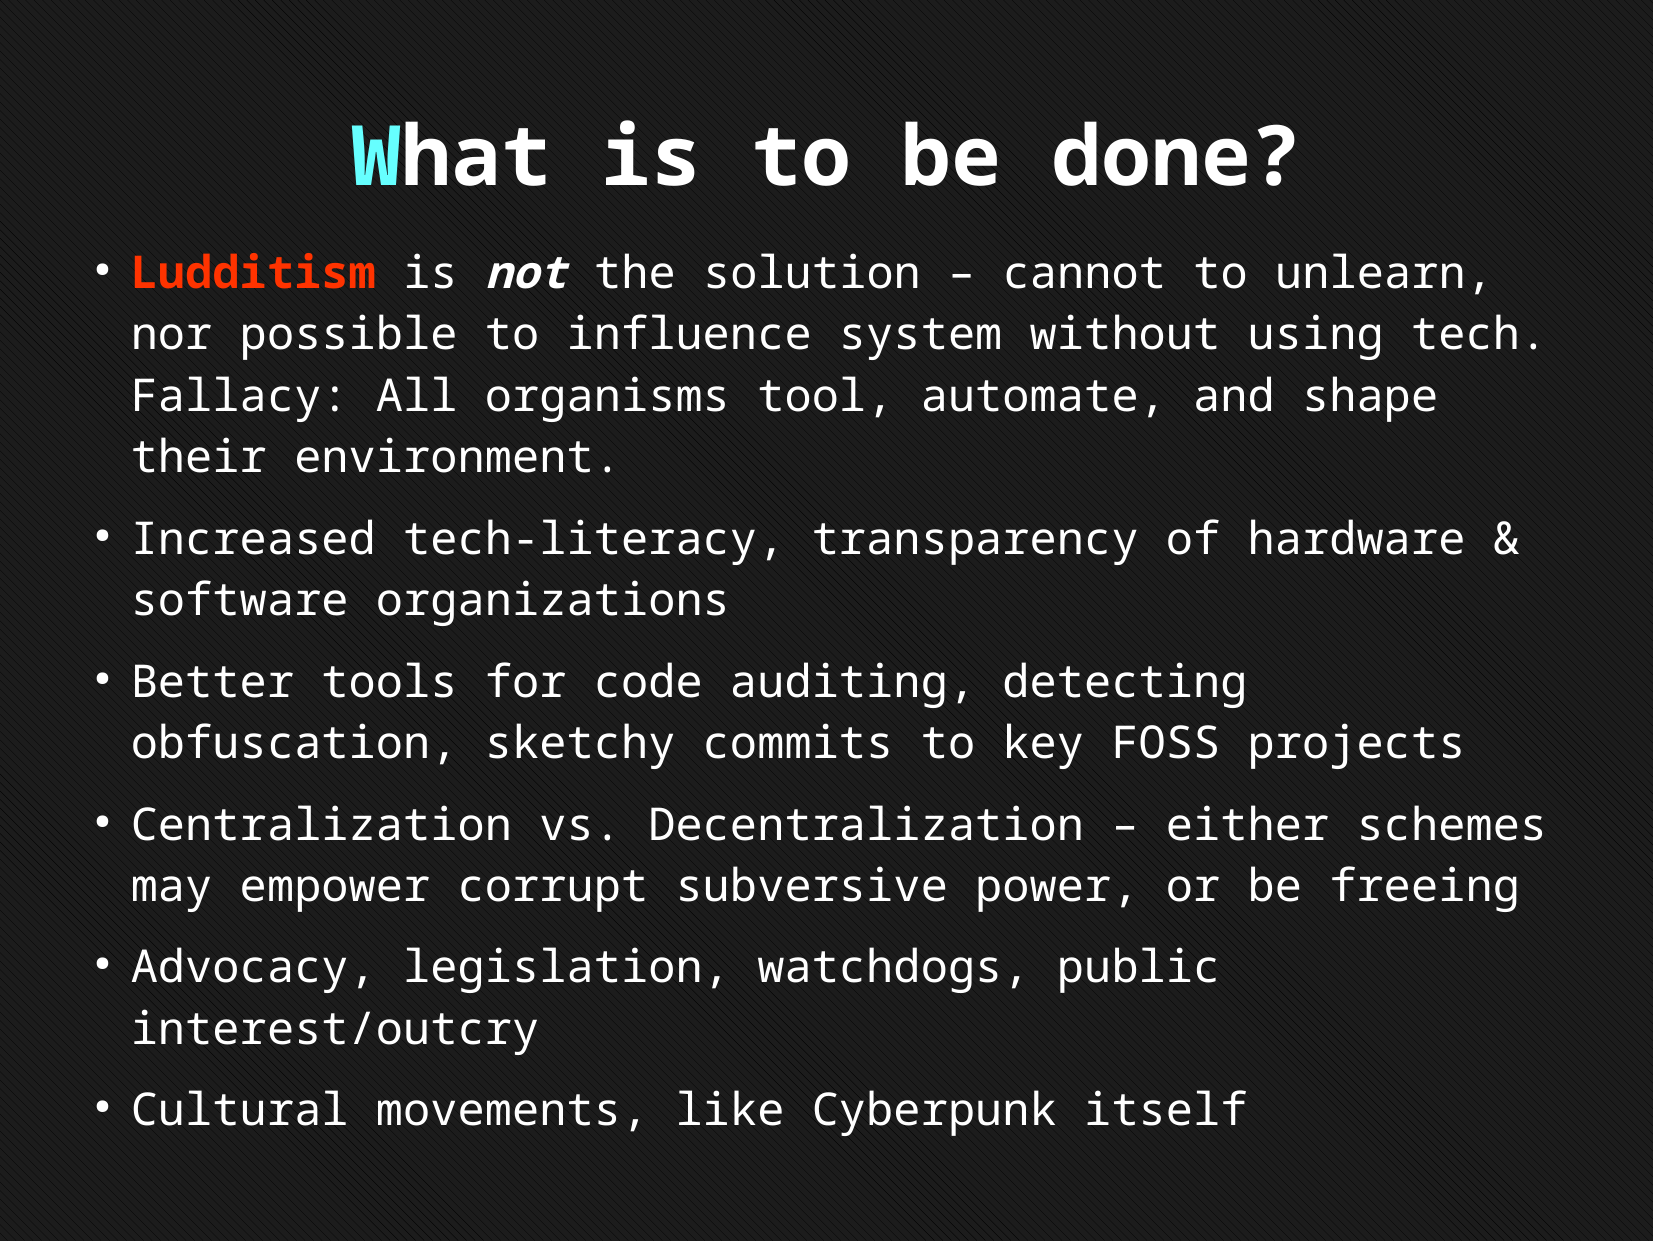

# What is to be done?
Ludditism is not the solution – cannot to unlearn, nor possible to influence system without using tech. Fallacy: All organisms tool, automate, and shape their environment.
Increased tech-literacy, transparency of hardware & software organizations
Better tools for code auditing, detecting obfuscation, sketchy commits to key FOSS projects
Centralization vs. Decentralization – either schemes may empower corrupt subversive power, or be freeing
Advocacy, legislation, watchdogs, public interest/outcry
Cultural movements, like Cyberpunk itself